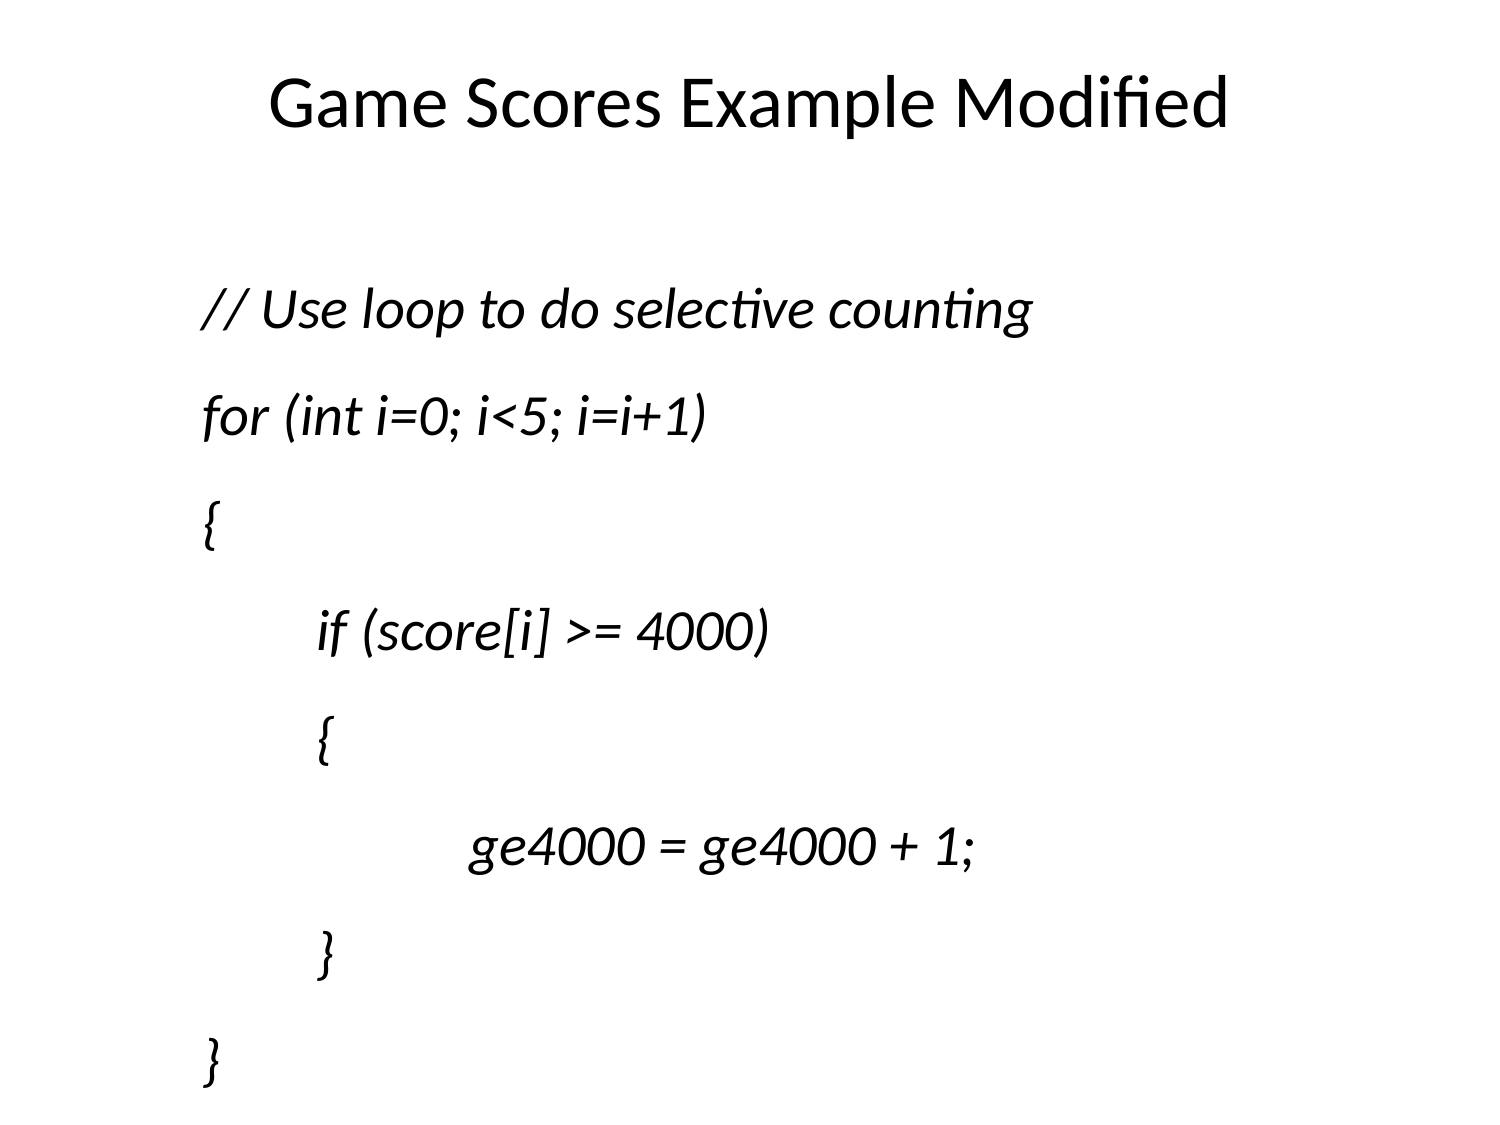

# Game Scores Example Modified
		// Use loop to do selective counting
		for (int i=0; i<5; i=i+1)
		{
				if (score[i] >= 4000)
				{
					 ge4000 = ge4000 + 1;
				}
		}
		cout << "Number of scores greater than”
				<<	“or equal to 4000: " << ge4000 << endl;